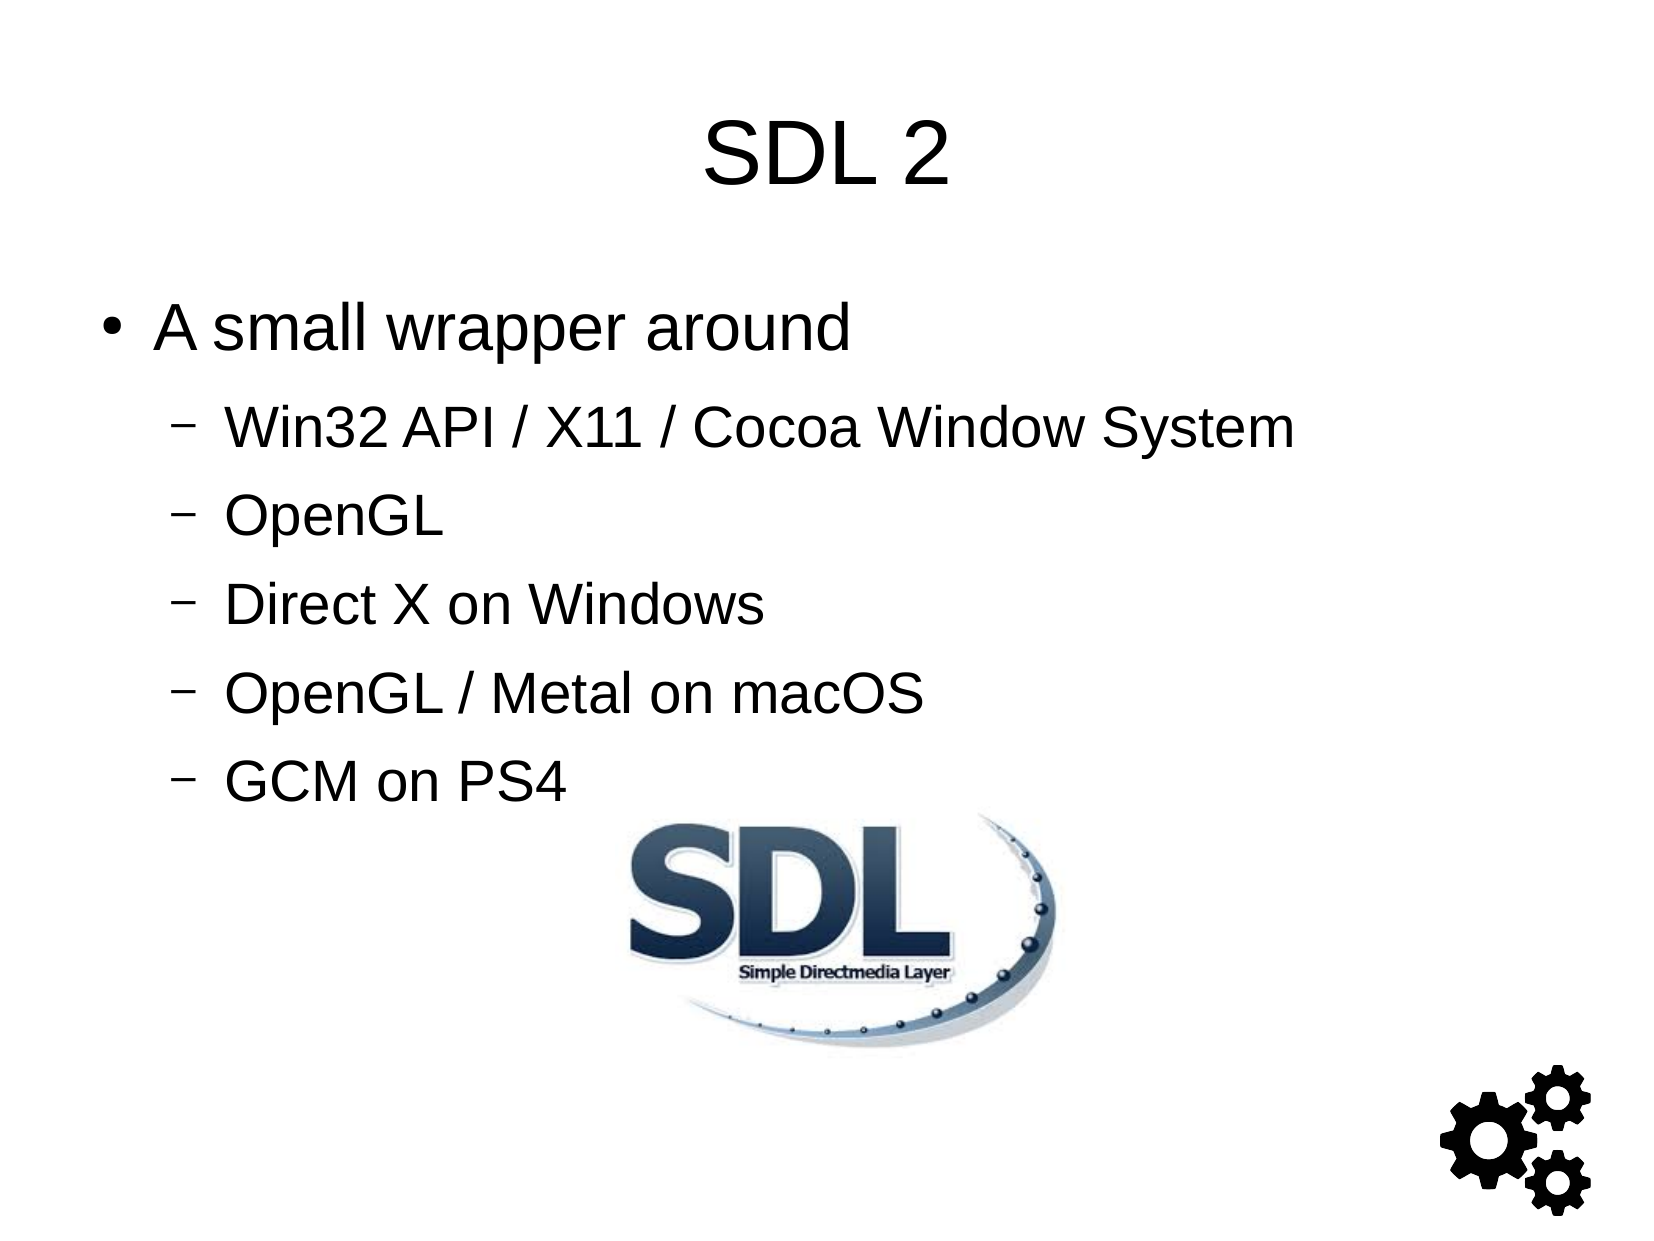

# SDL 2
A small wrapper around
Win32 API / X11 / Cocoa Window System
OpenGL
Direct X on Windows
OpenGL / Metal on macOS
GCM on PS4